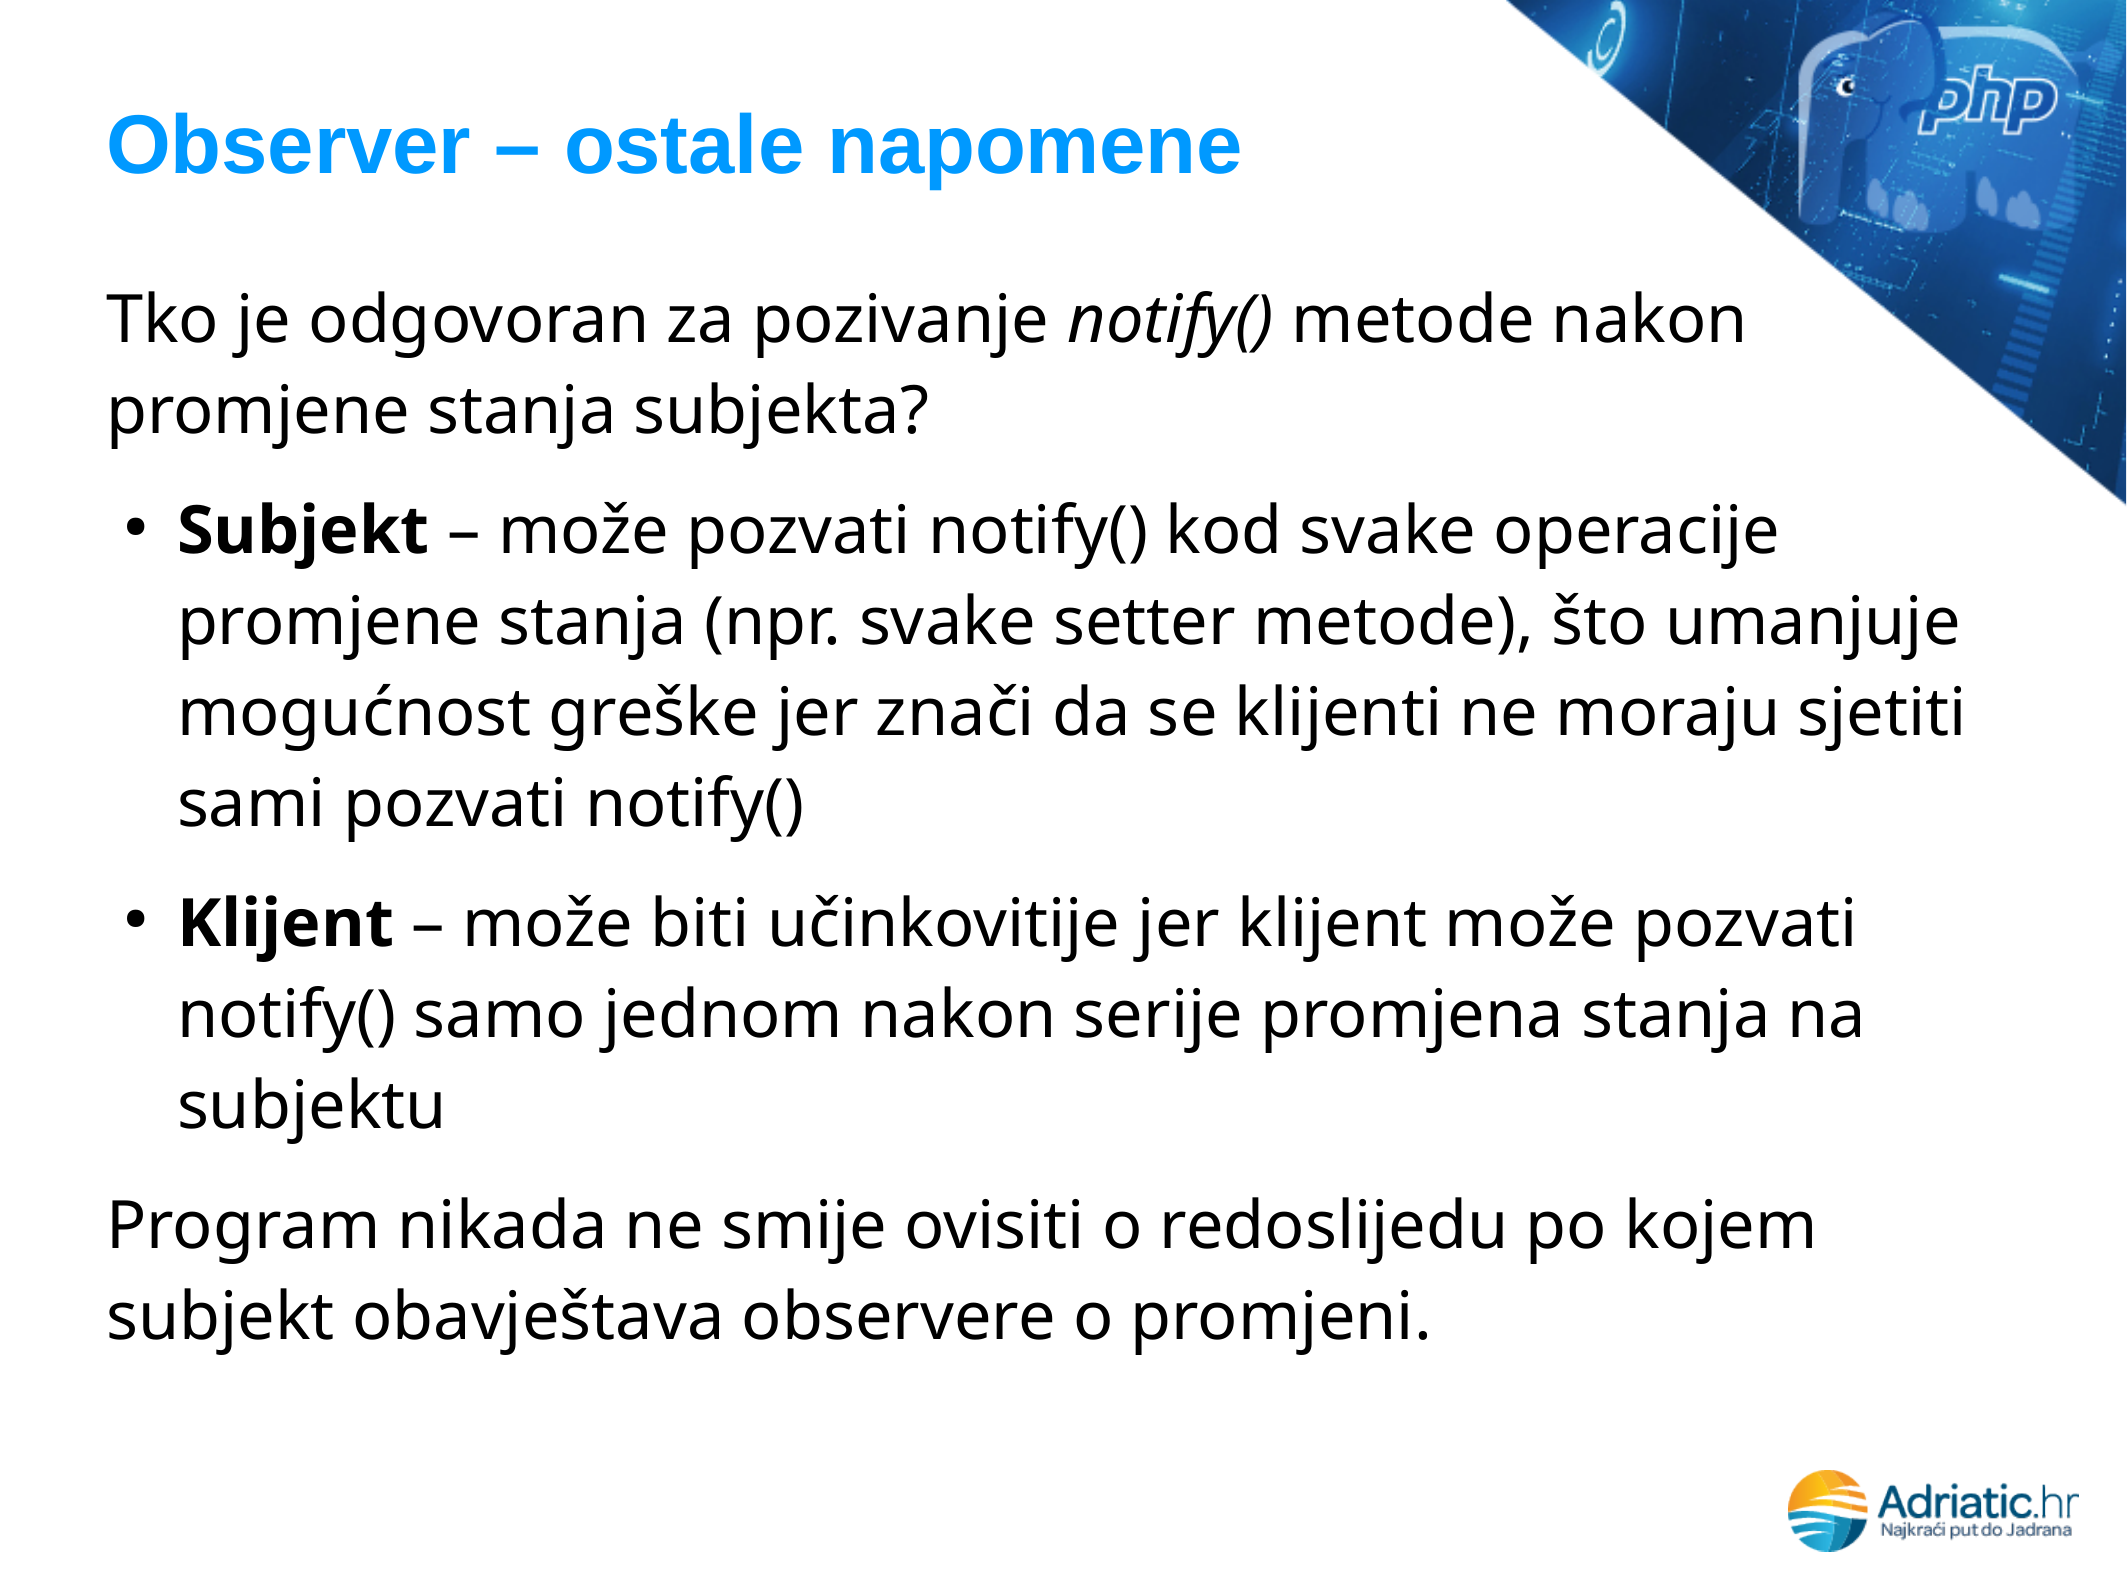

# Observer – ostale napomene
Tko je odgovoran za pozivanje notify() metode nakon promjene stanja subjekta?
Subjekt – može pozvati notify() kod svake operacije promjene stanja (npr. svake setter metode), što umanjuje mogućnost greške jer znači da se klijenti ne moraju sjetiti sami pozvati notify()
Klijent – može biti učinkovitije jer klijent može pozvati notify() samo jednom nakon serije promjena stanja na subjektu
Program nikada ne smije ovisiti o redoslijedu po kojem subjekt obavještava observere o promjeni.